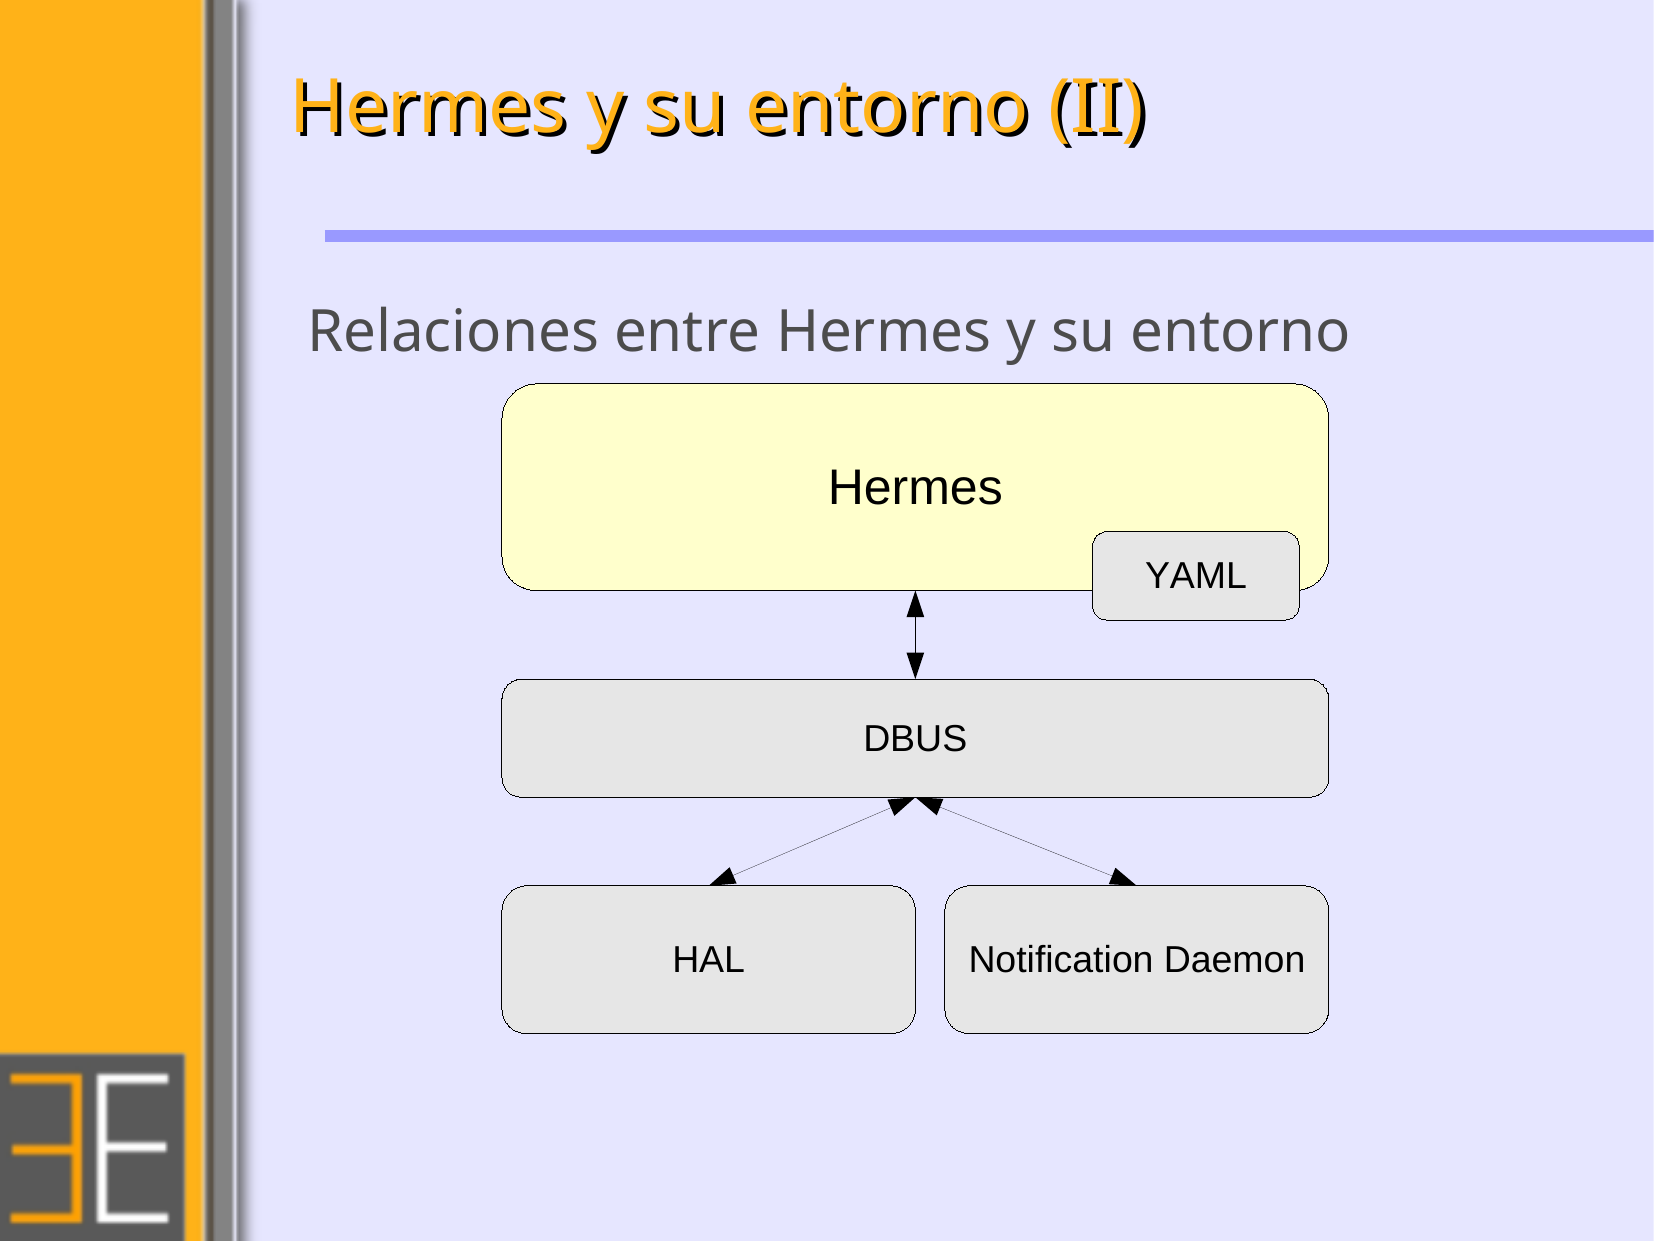

# Hermes y su entorno (II)
Relaciones entre Hermes y su entorno
Hermes
YAML
DBUS
HAL
Notification Daemon